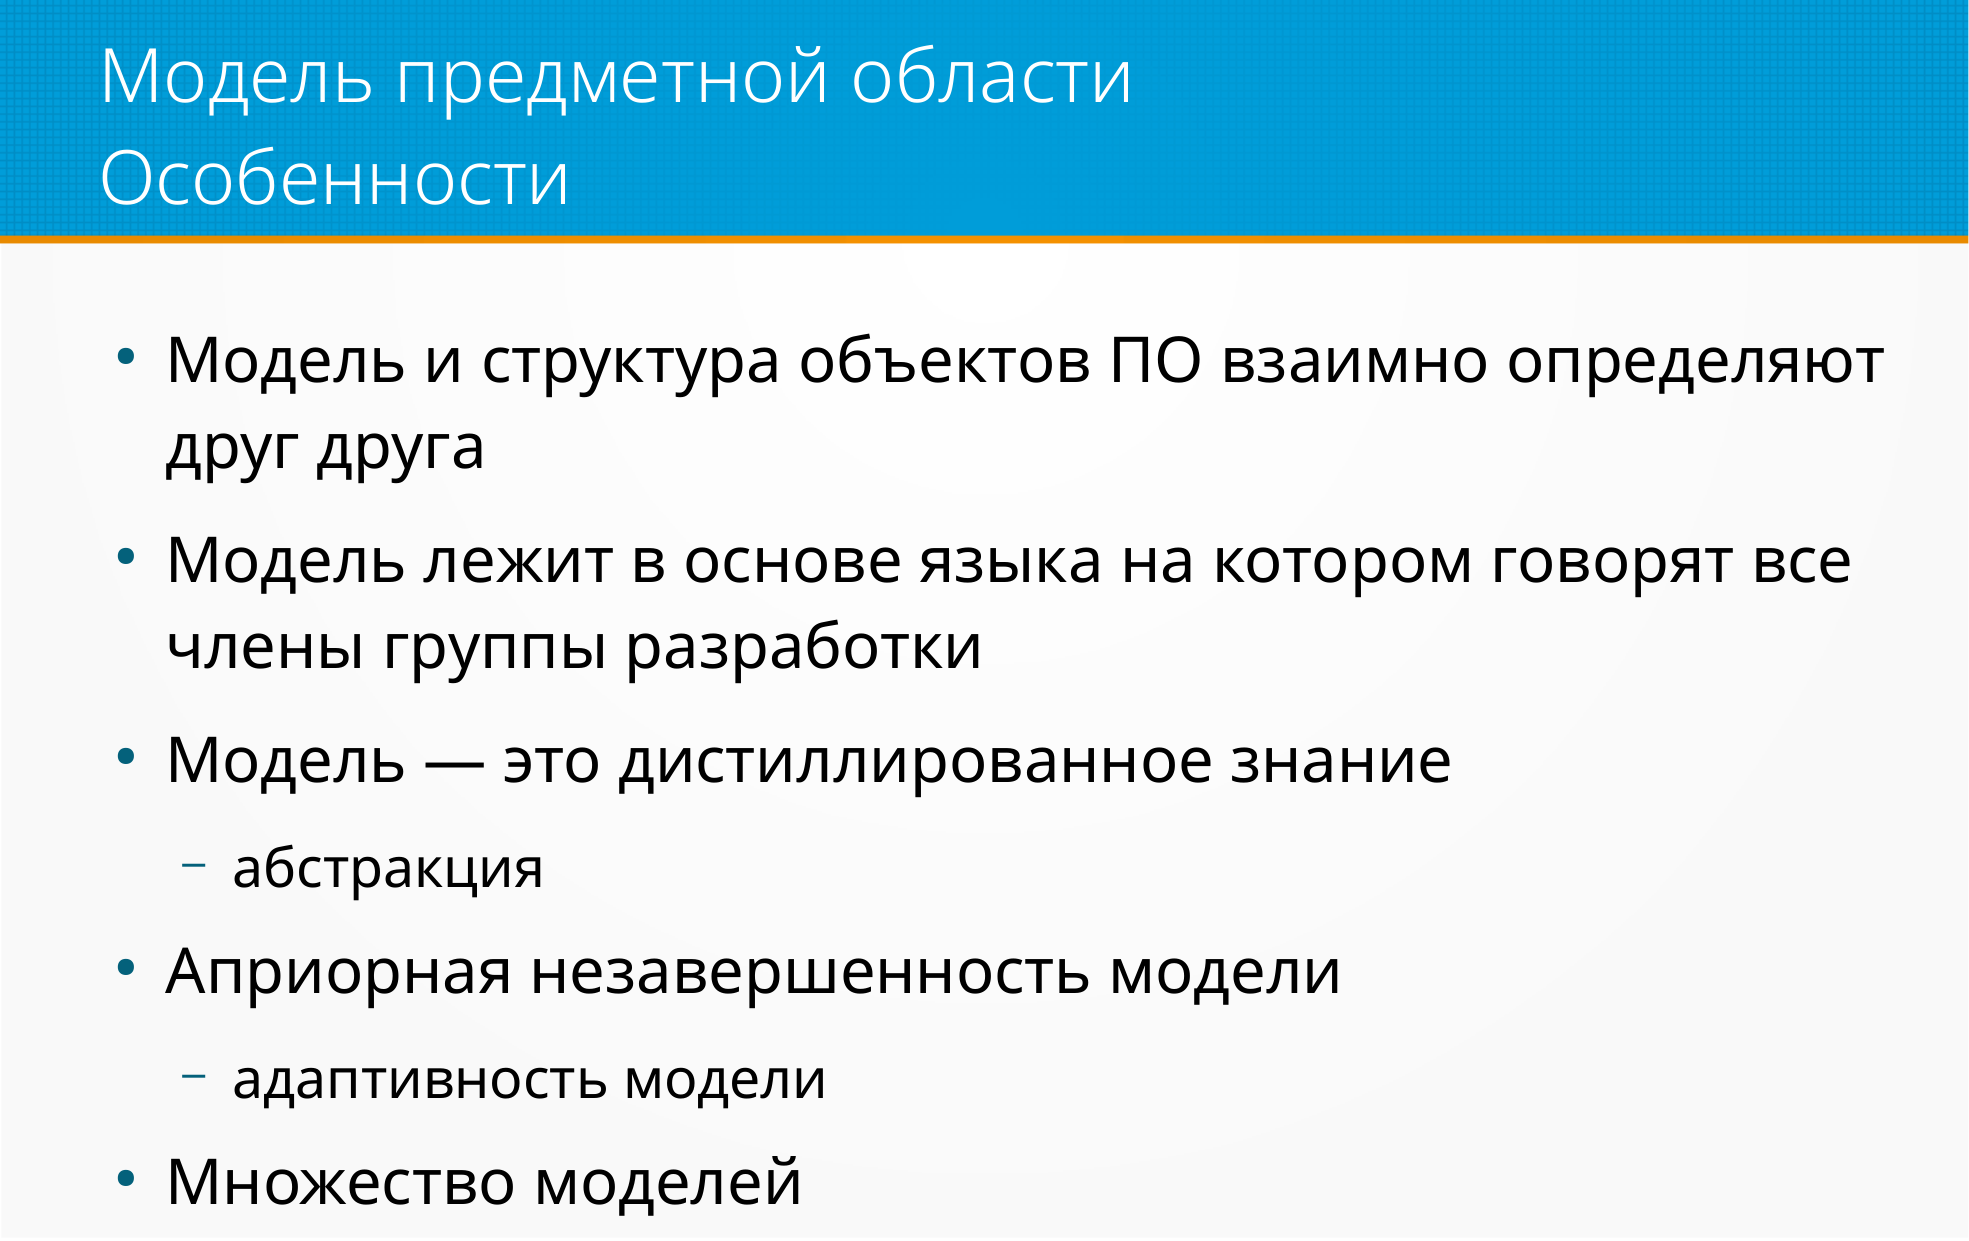

# Модель предметной области Особенности
Модель и структура объектов ПО взаимно определяют друг друга
Модель лежит в основе языка на котором говорят все члены группы разработки
Модель — это дистиллированное знание
абстракция
Априорная незавершенность модели
адаптивность модели
Множество моделей